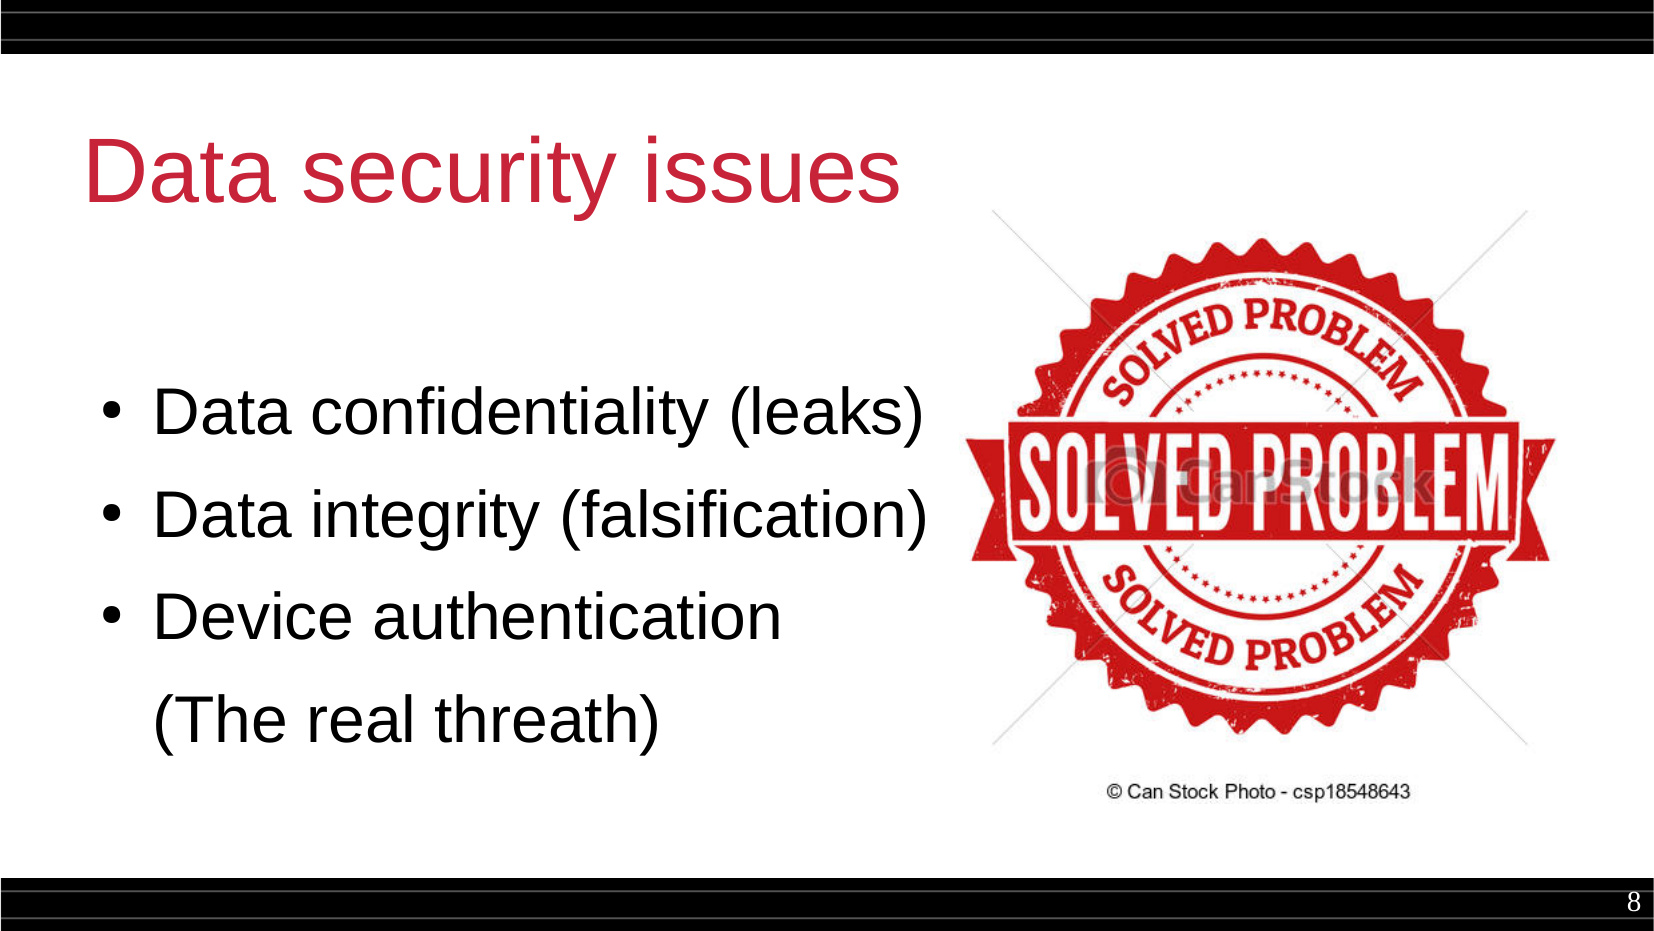

# Data security issues
Data confidentiality (leaks)
Data integrity (falsification)
Device authentication
(The real threath)